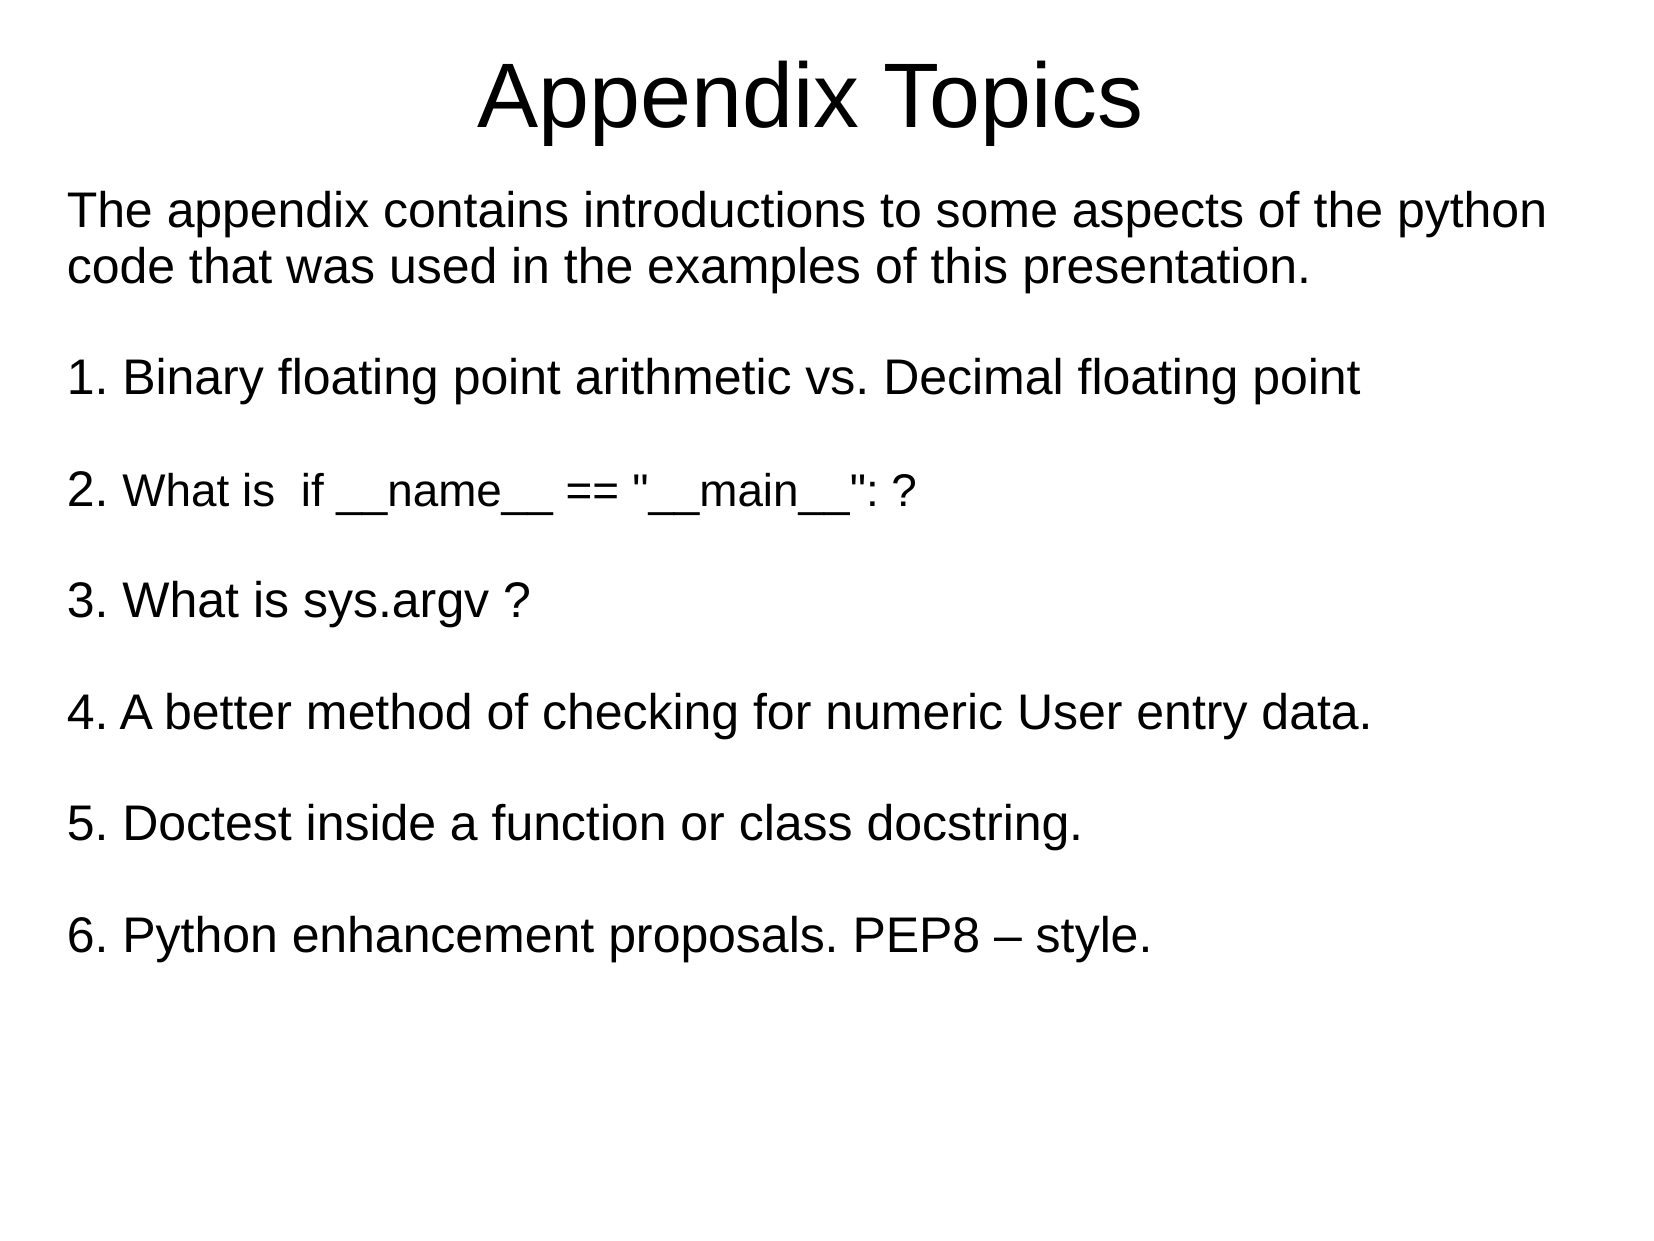

# Appendix Topics
The appendix contains introductions to some aspects of the python code that was used in the examples of this presentation.
1. Binary floating point arithmetic vs. Decimal floating point
2. What is if __name__ == "__main__": ?
3. What is sys.argv ?
4. A better method of checking for numeric User entry data.
5. Doctest inside a function or class docstring.
6. Python enhancement proposals. PEP8 – style.